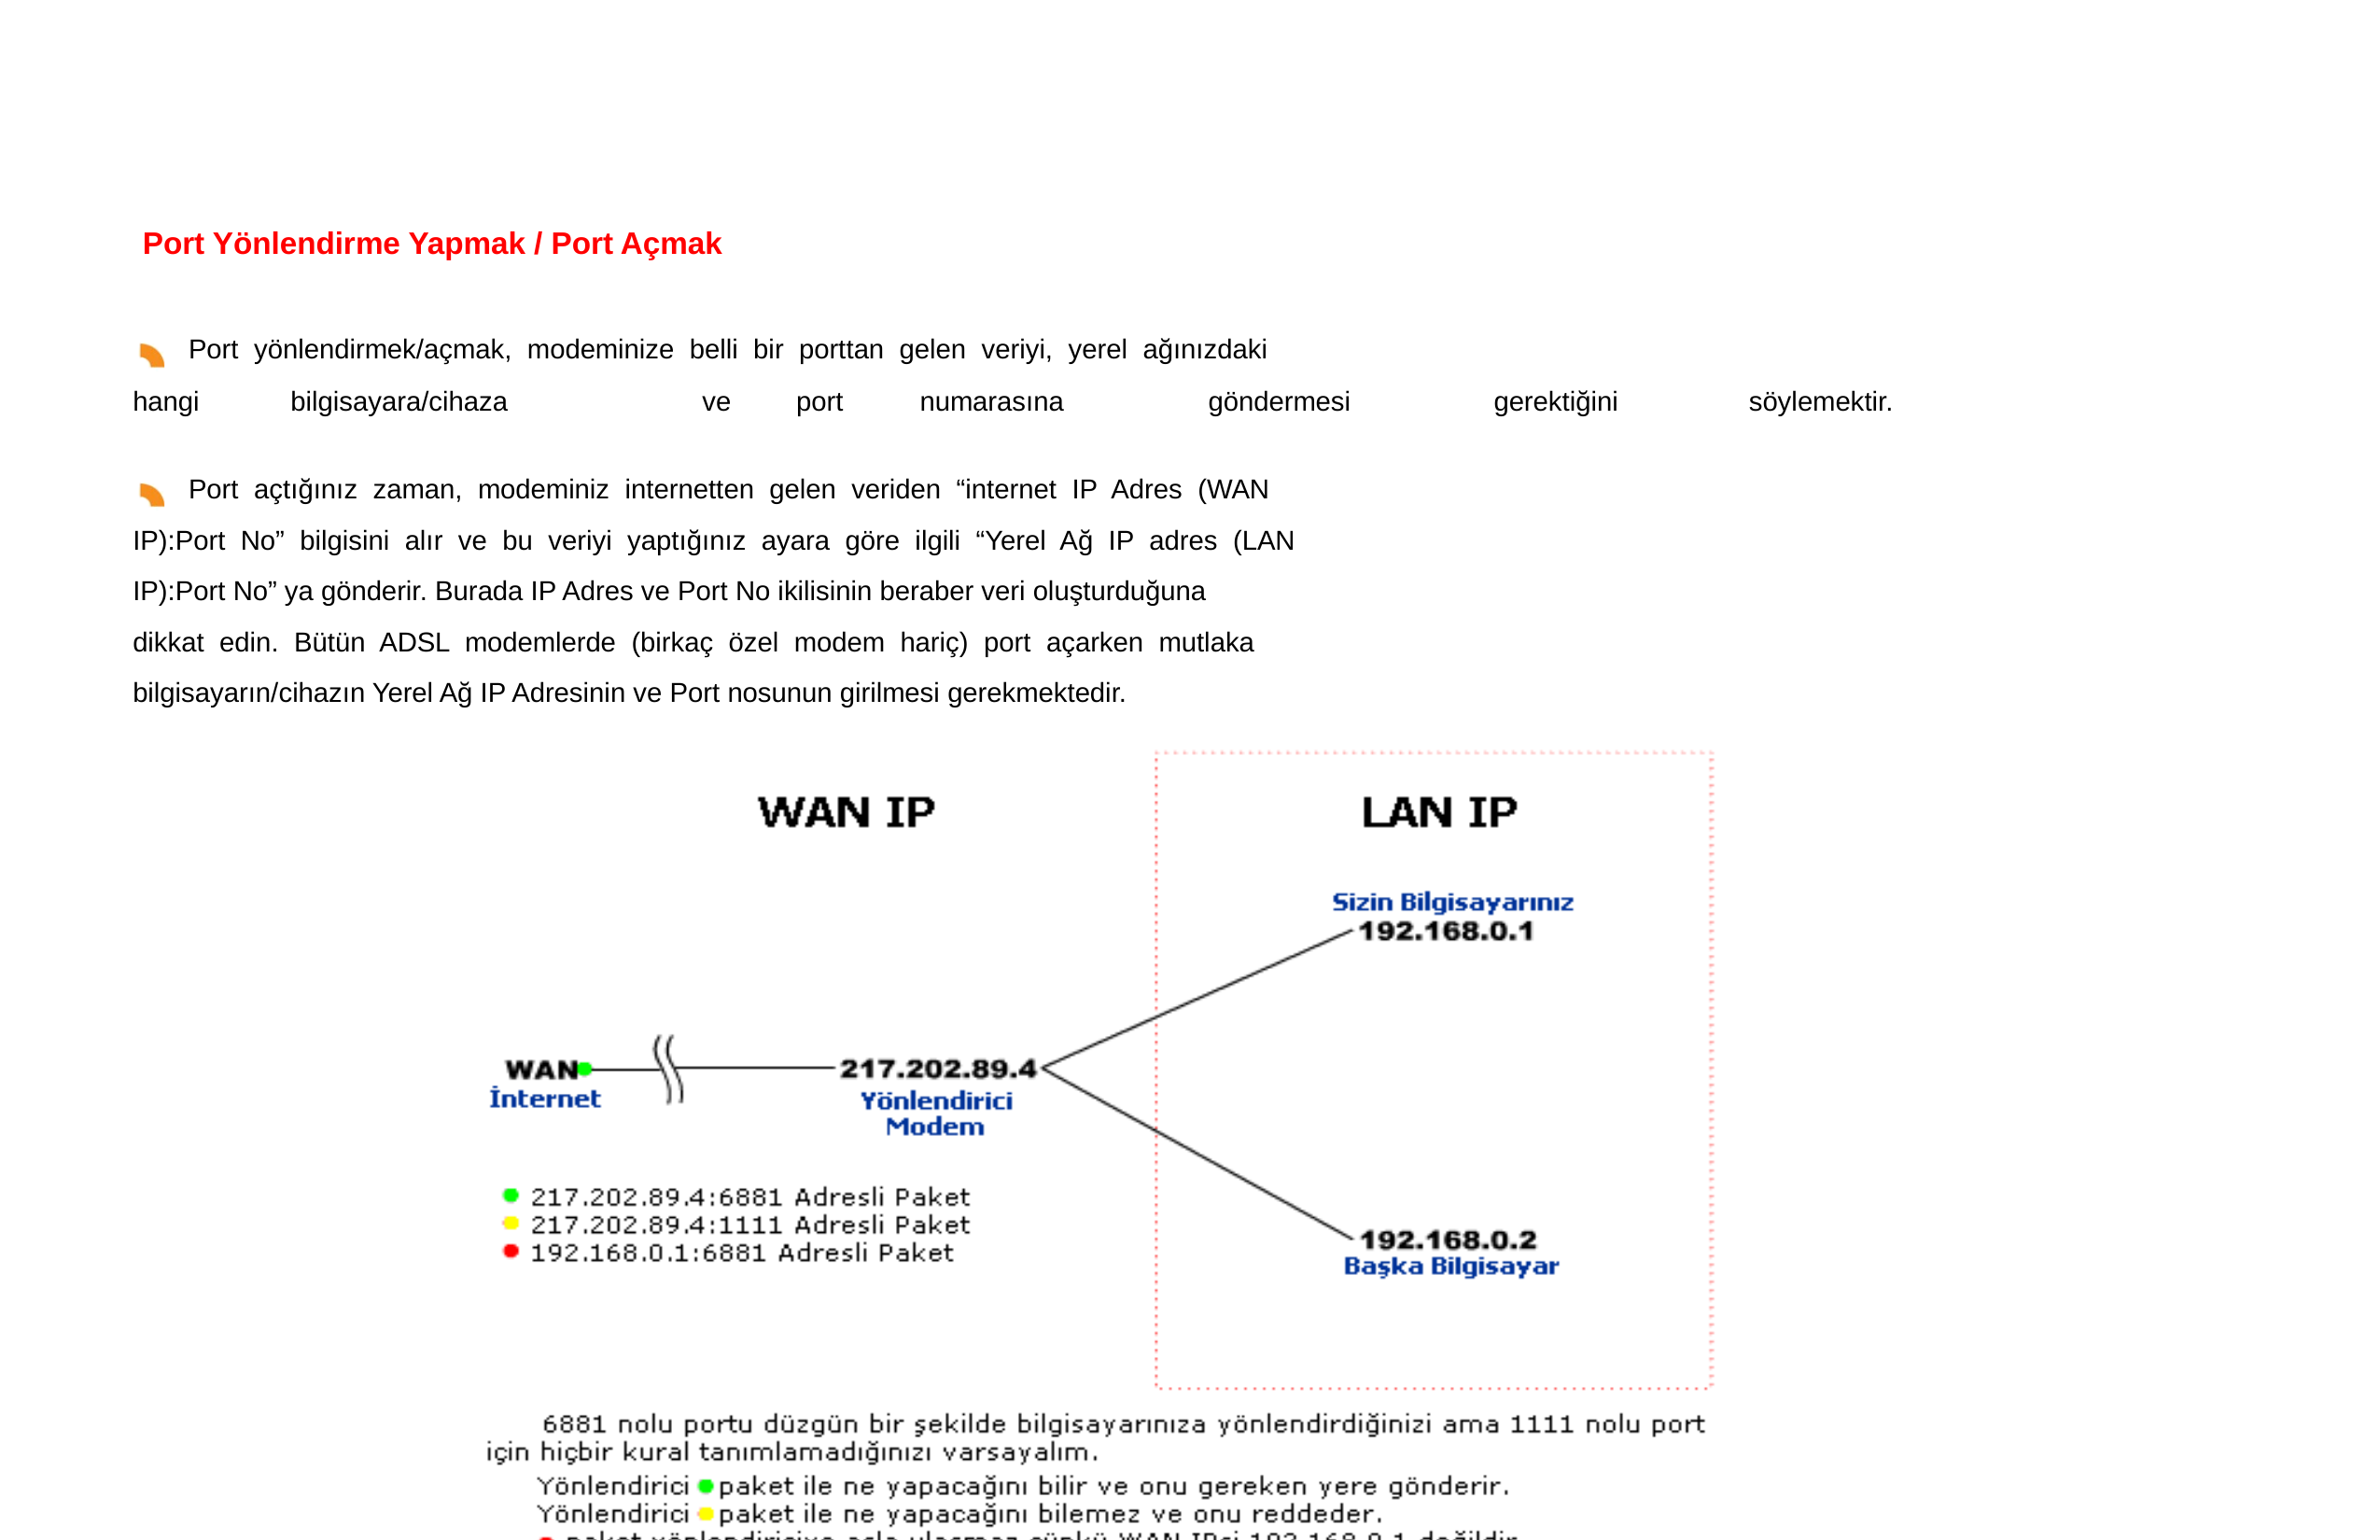

Port Yönlendirme Yapmak / Port Açmak
Port yönlendirmek/açmak, modeminize belli bir porttan gelen veriyi, yerel ağınızdaki
hangi
bilgisayara/cihaza
ve
port
numarasına
göndermesi
gerektiğini
söylemektir.
Port açtığınız zaman, modeminiz internetten gelen veriden “internet IP Adres (WAN
IP):Port No” bilgisini alır ve bu veriyi yaptığınız ayara göre ilgili “Yerel Ağ IP adres (LAN
IP):Port No” ya gönderir. Burada IP Adres ve Port No ikilisinin beraber veri oluşturduğuna
dikkat edin. Bütün ADSL modemlerde (birkaç özel modem hariç) port açarken mutlaka
bilgisayarın/cihazın Yerel Ağ IP Adresinin ve Port nosunun girilmesi gerekmektedir.